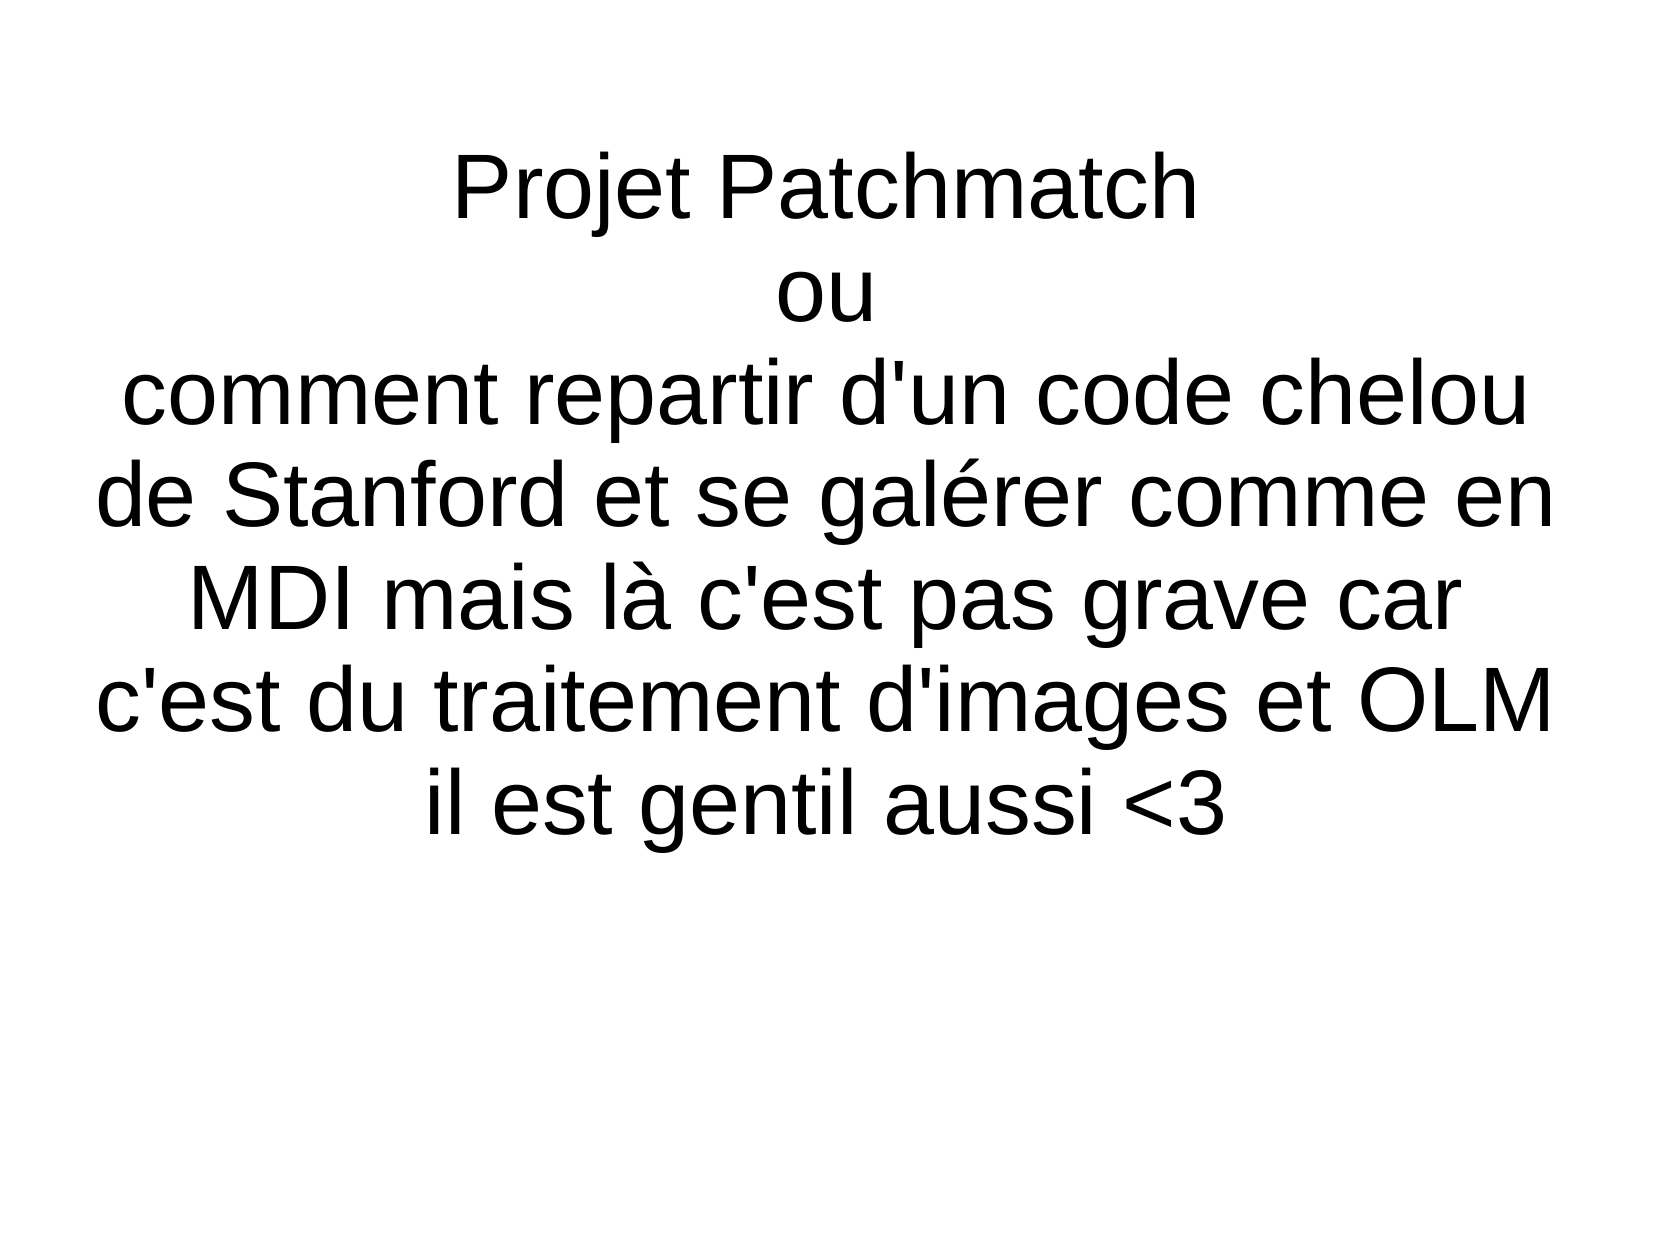

# Projet Patchmatch ou comment repartir d'un code chelou de Stanford et se galérer comme en MDI mais là c'est pas grave car c'est du traitement d'images et OLM il est gentil aussi <3